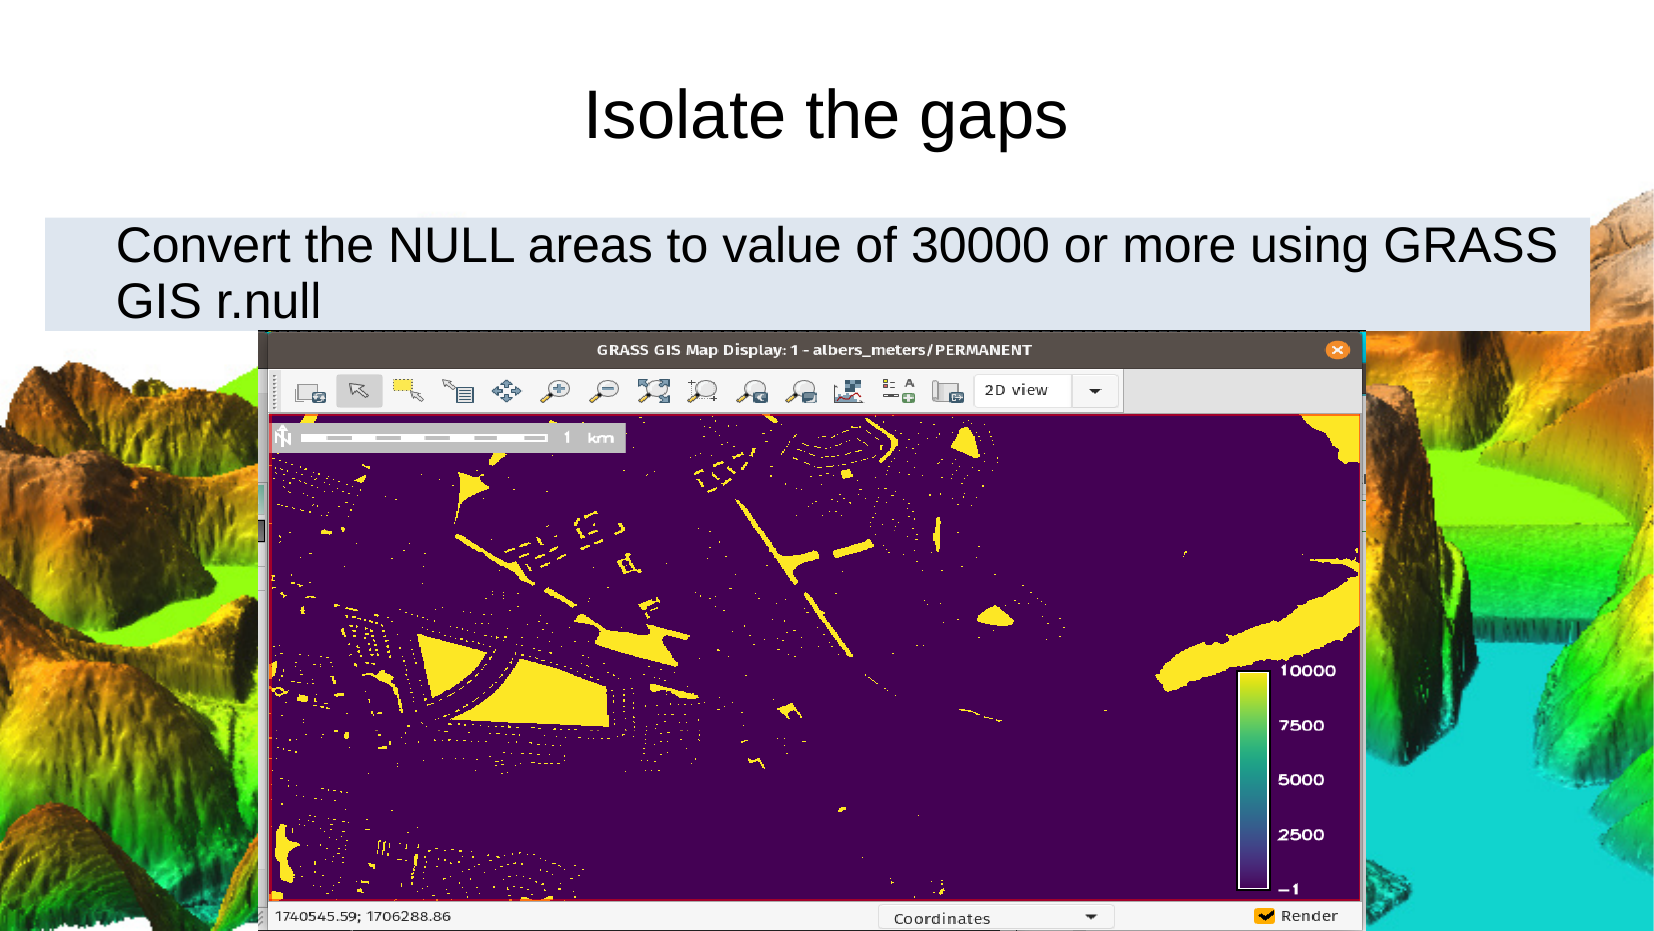

# Isolate the gaps
Convert the NULL areas to value of 30000 or more using GRASS GIS r.null